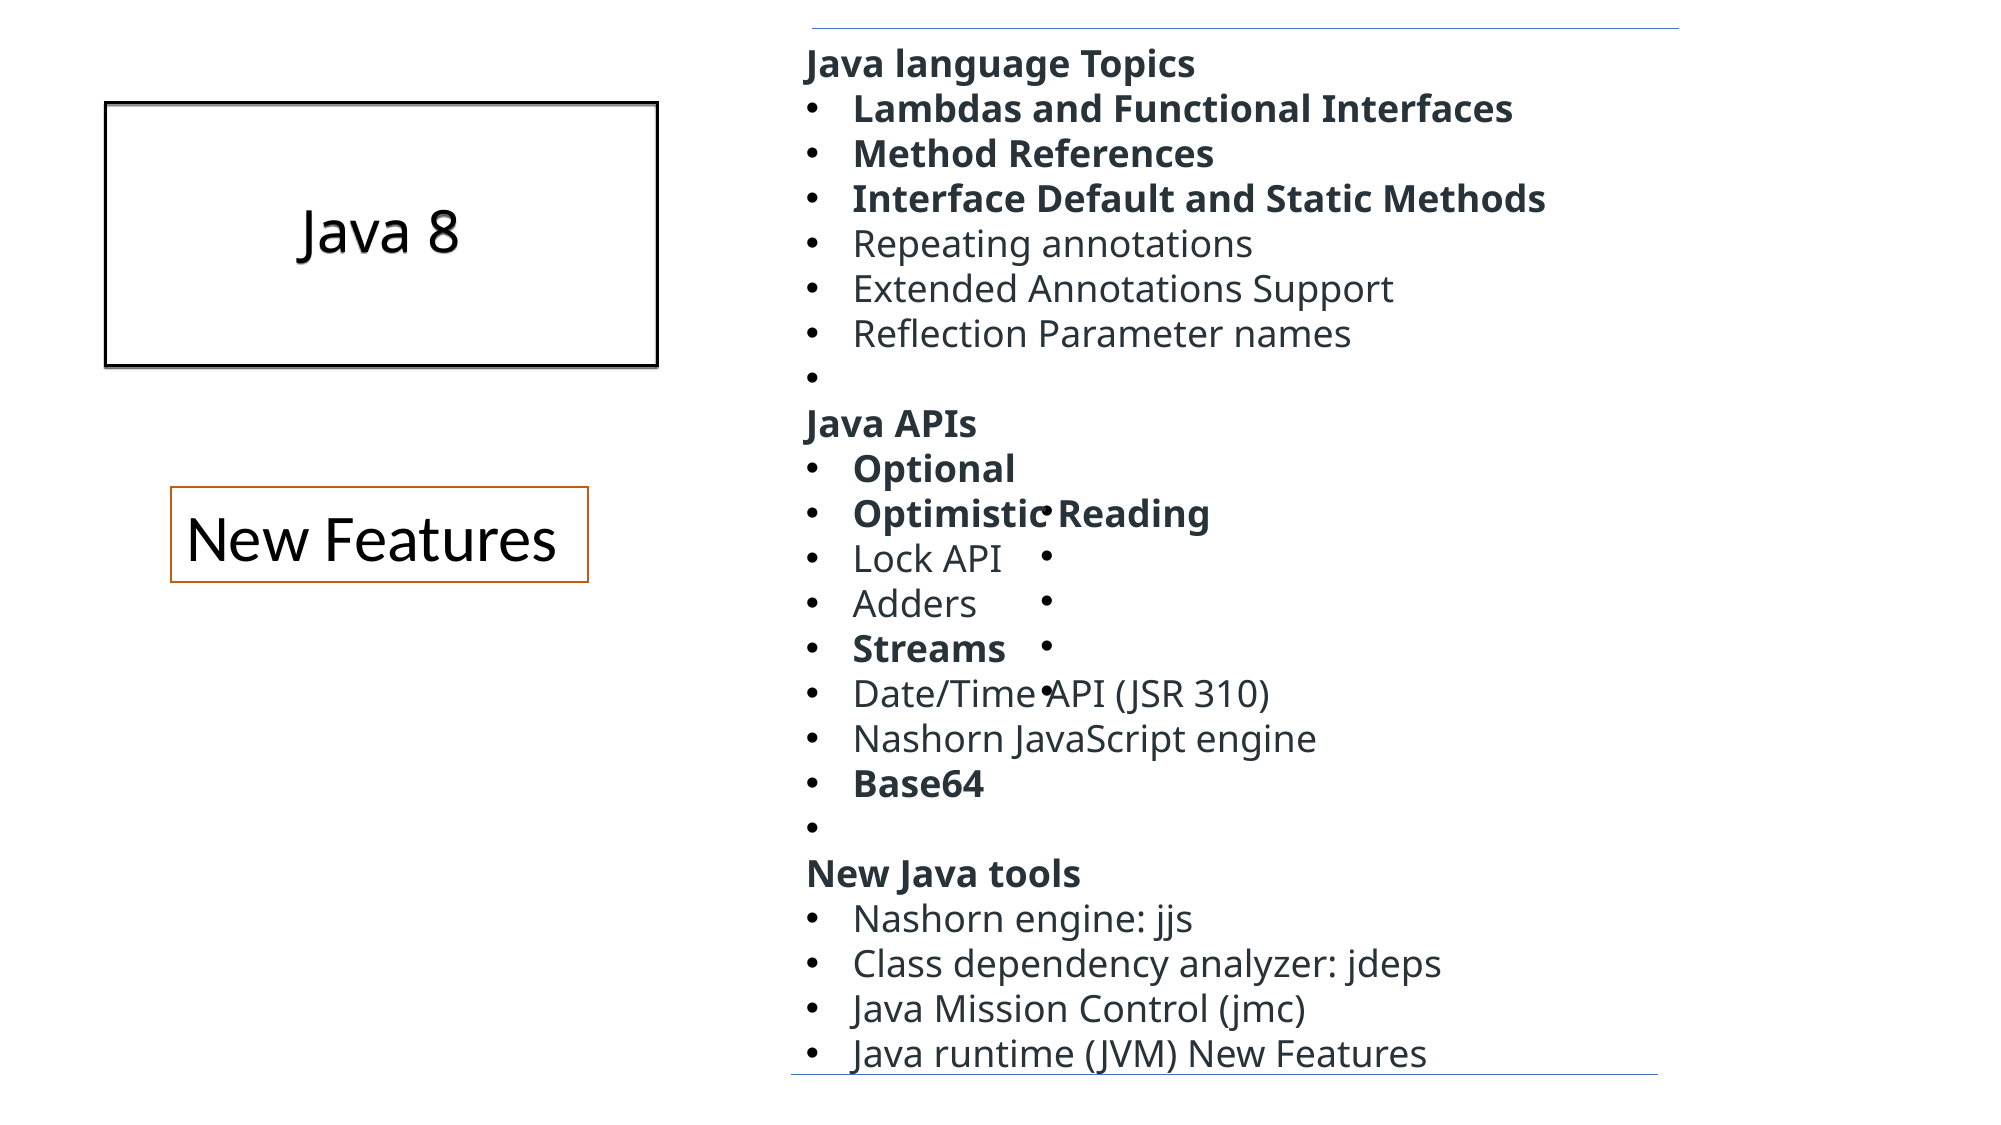

Java language Topics
Lambdas and Functional Interfaces
Method References
Interface Default and Static Methods
Repeating annotations
Extended Annotations Support
Reflection Parameter names
Java APIs
Optional
Optimistic Reading
Lock API
Adders
Streams
Date/Time API (JSR 310)
Nashorn JavaScript engine
Base64
New Java tools
Nashorn engine: jjs
Class dependency analyzer: jdeps
Java Mission Control (jmc)
Java runtime (JVM) New Features
# Java 8
For example, a Web browser can do several things at the same time:
scroll a page
download a file
play animation, sound
print page
load a new page
New Features